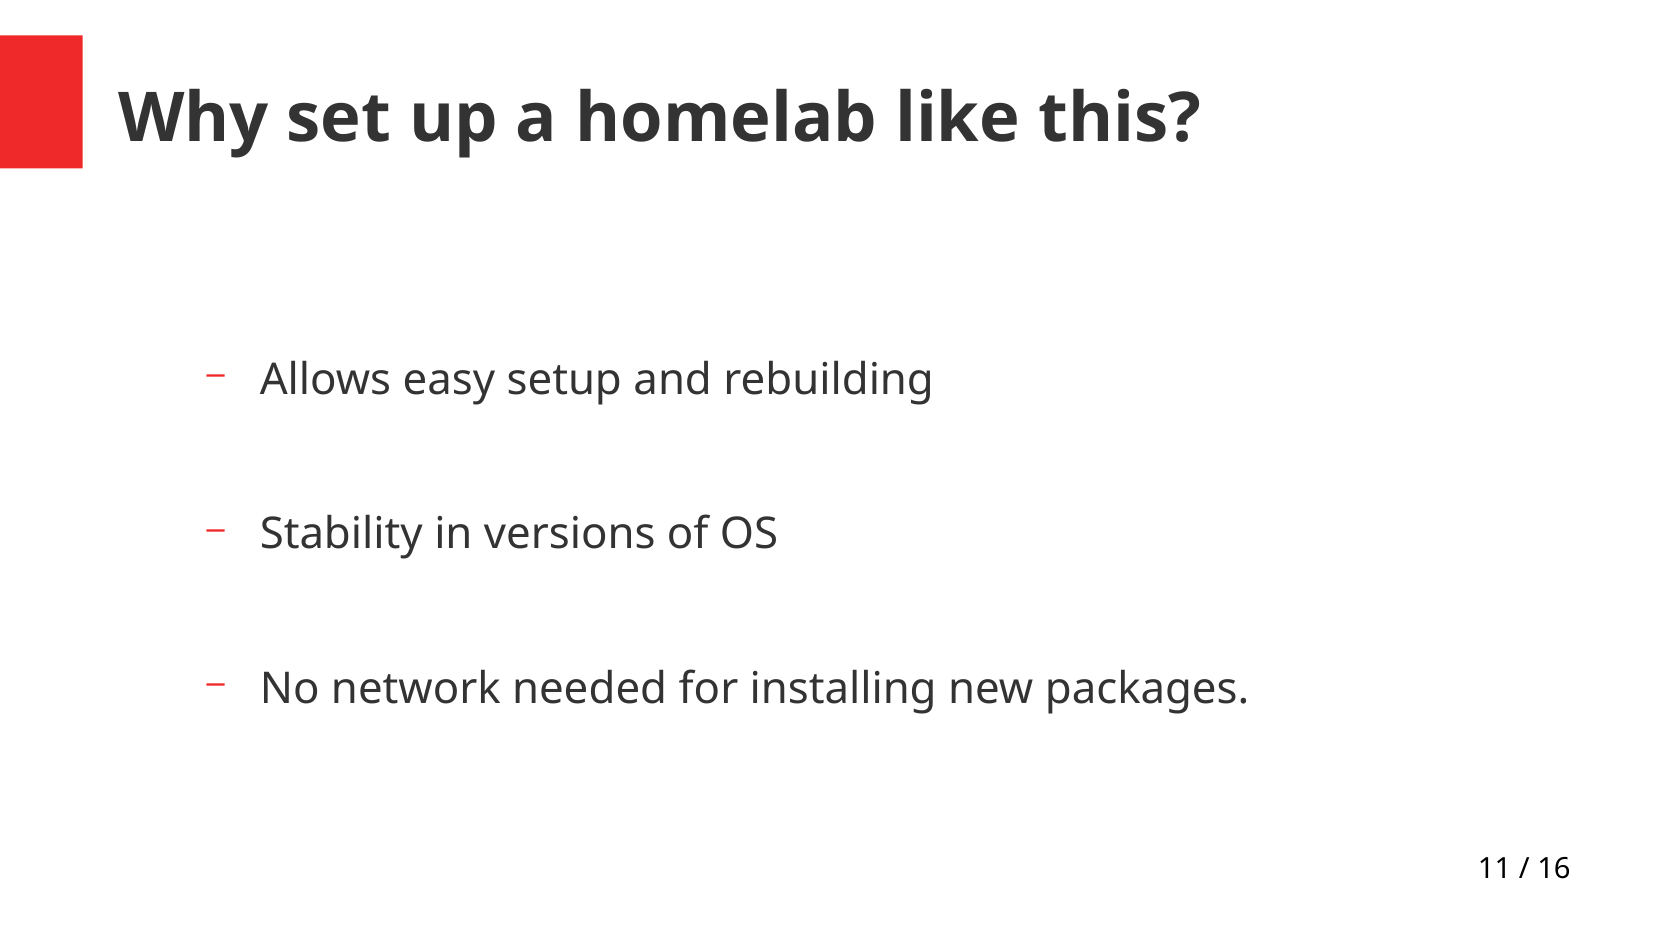

# Why set up a homelab like this?
Allows easy setup and rebuilding
Stability in versions of OS
No network needed for installing new packages.
11